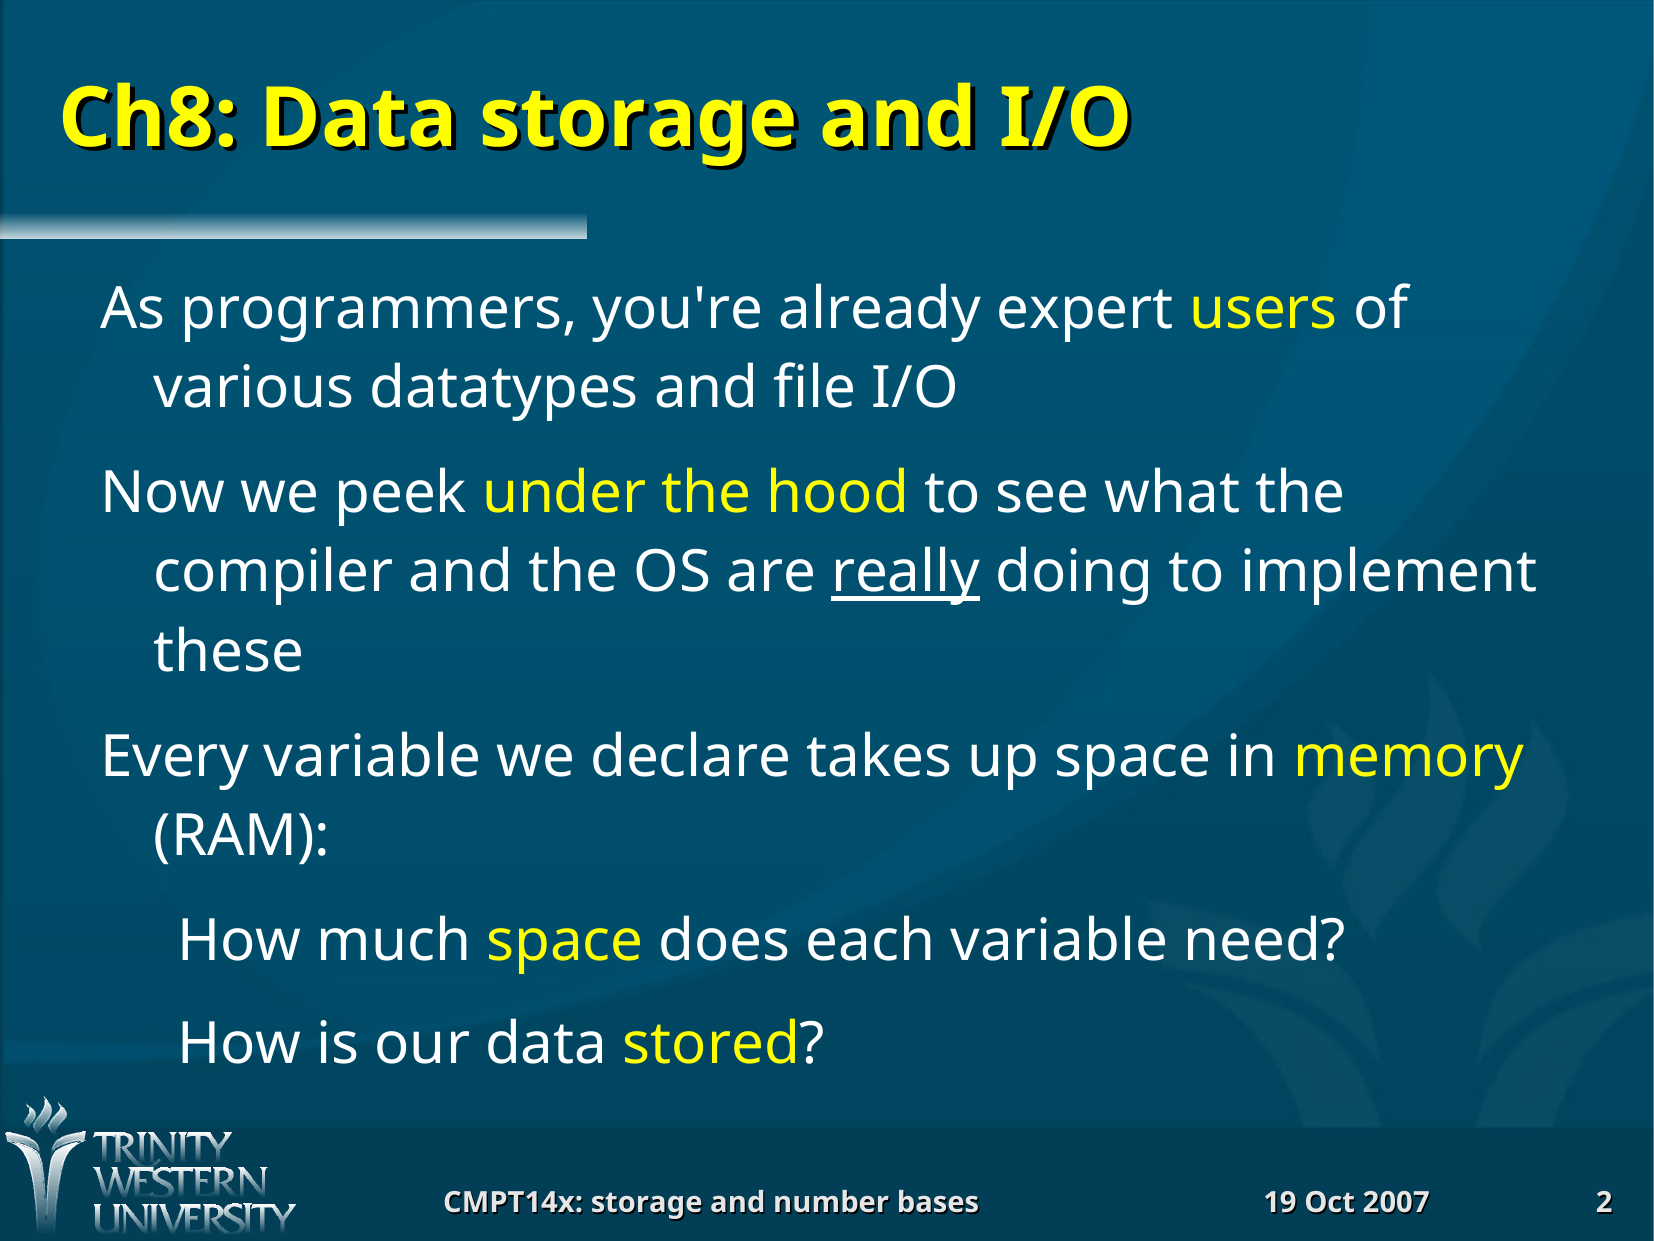

# Ch8: Data storage and I/O
As programmers, you're already expert users of various datatypes and file I/O
Now we peek under the hood to see what the compiler and the OS are really doing to implement these
Every variable we declare takes up space in memory (RAM):
How much space does each variable need?
How is our data stored?
CMPT14x: storage and number bases
19 Oct 2007
2